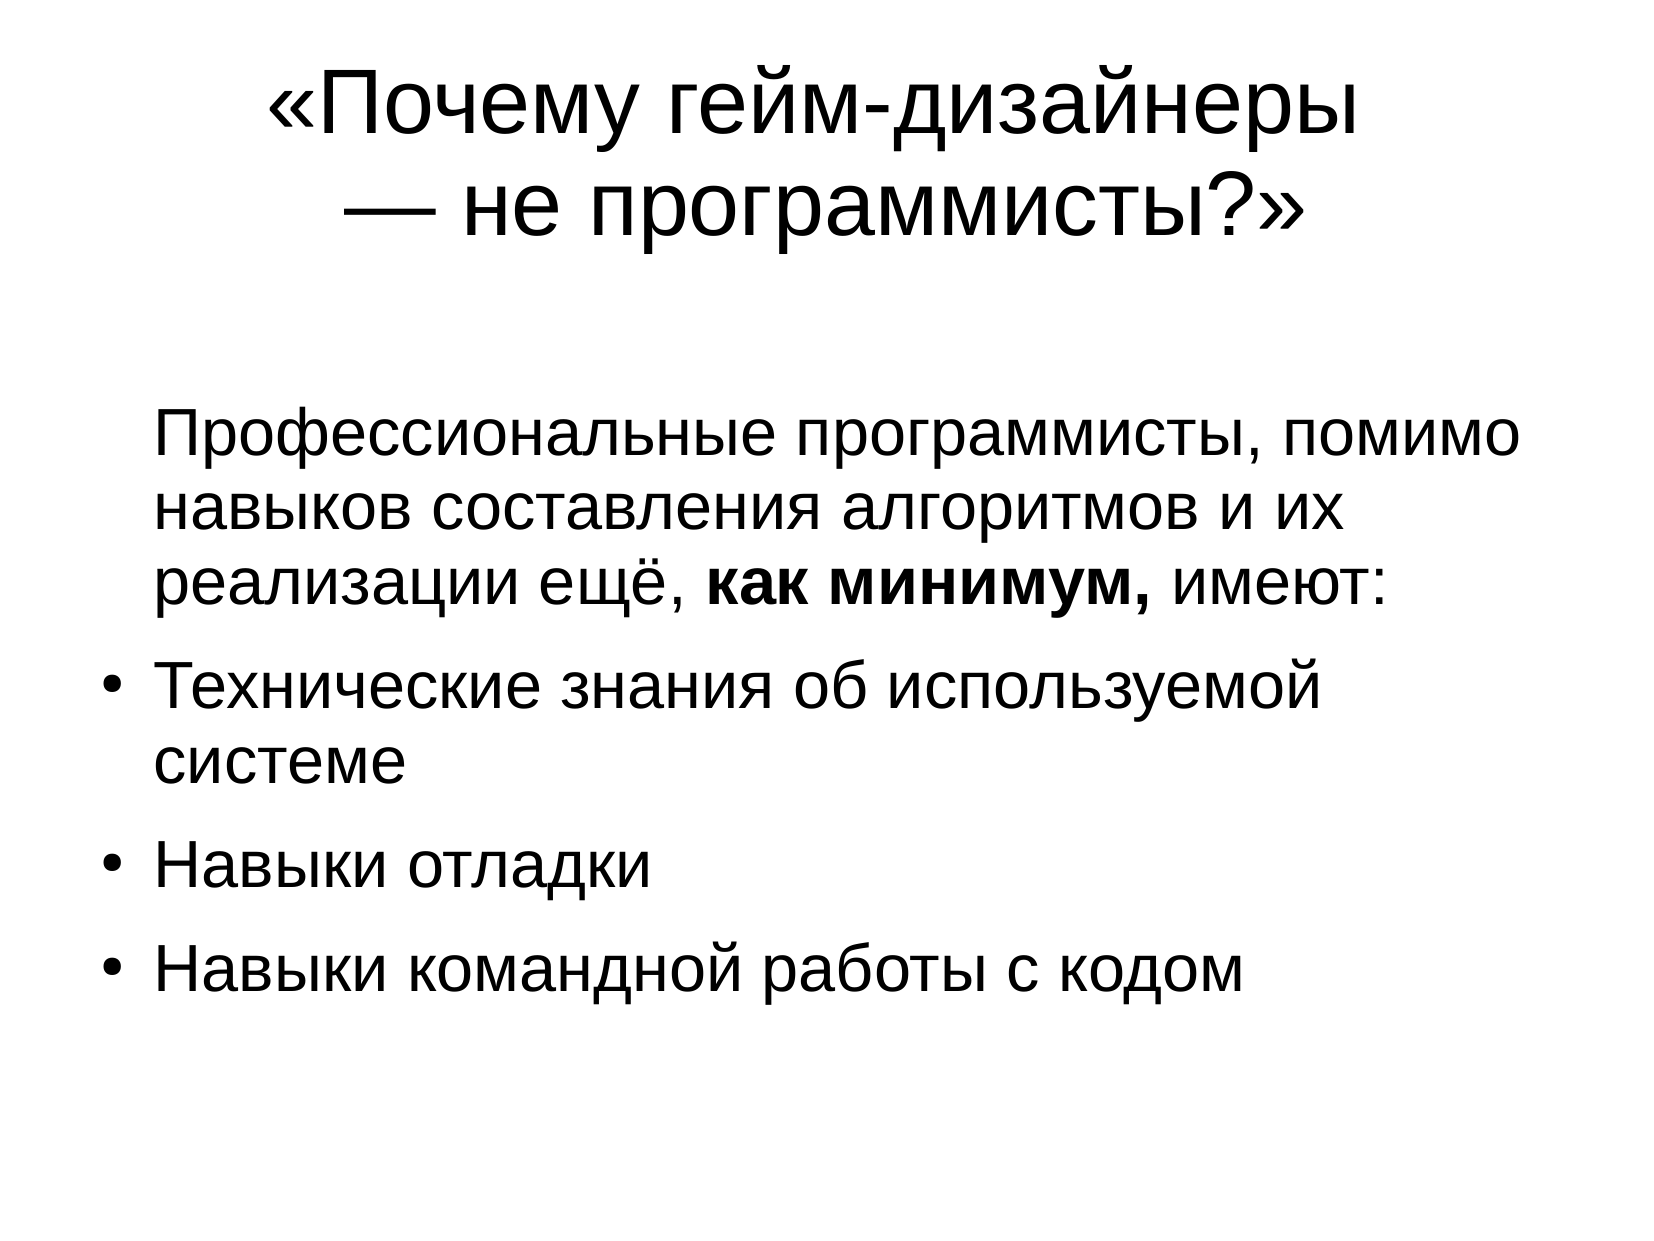

# «Почему гейм-дизайнеры — не программисты?»
Профессиональные программисты, помимо навыков составления алгоритмов и их реализации ещё, как минимум, имеют:
Технические знания об используемой системе
Навыки отладки
Навыки командной работы с кодом